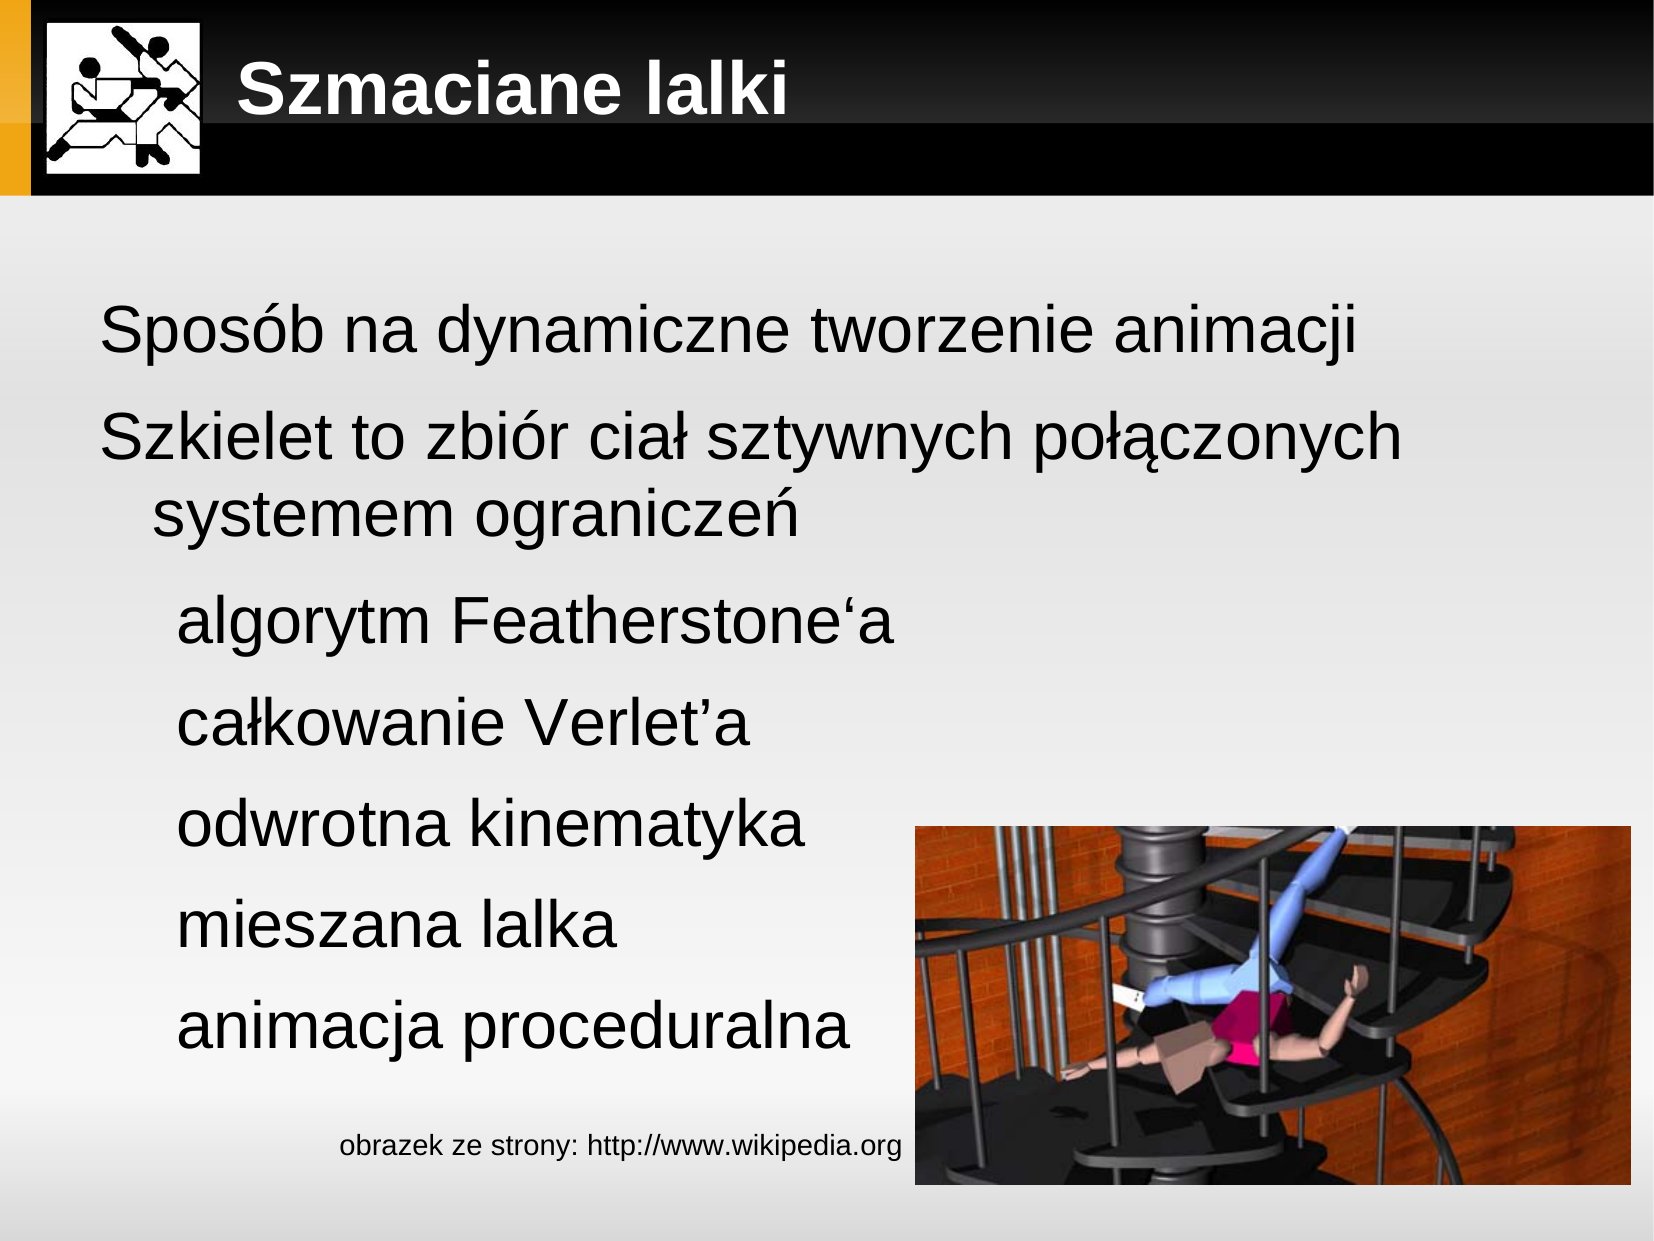

Szmaciane lalki
Sposób na dynamiczne tworzenie animacji
Szkielet to zbiór ciał sztywnych połączonych systemem ograniczeń
algorytm Featherstone‘a
całkowanie Verlet’a
odwrotna kinematyka
mieszana lalka
animacja proceduralna
obrazek ze strony: http://www.wikipedia.org